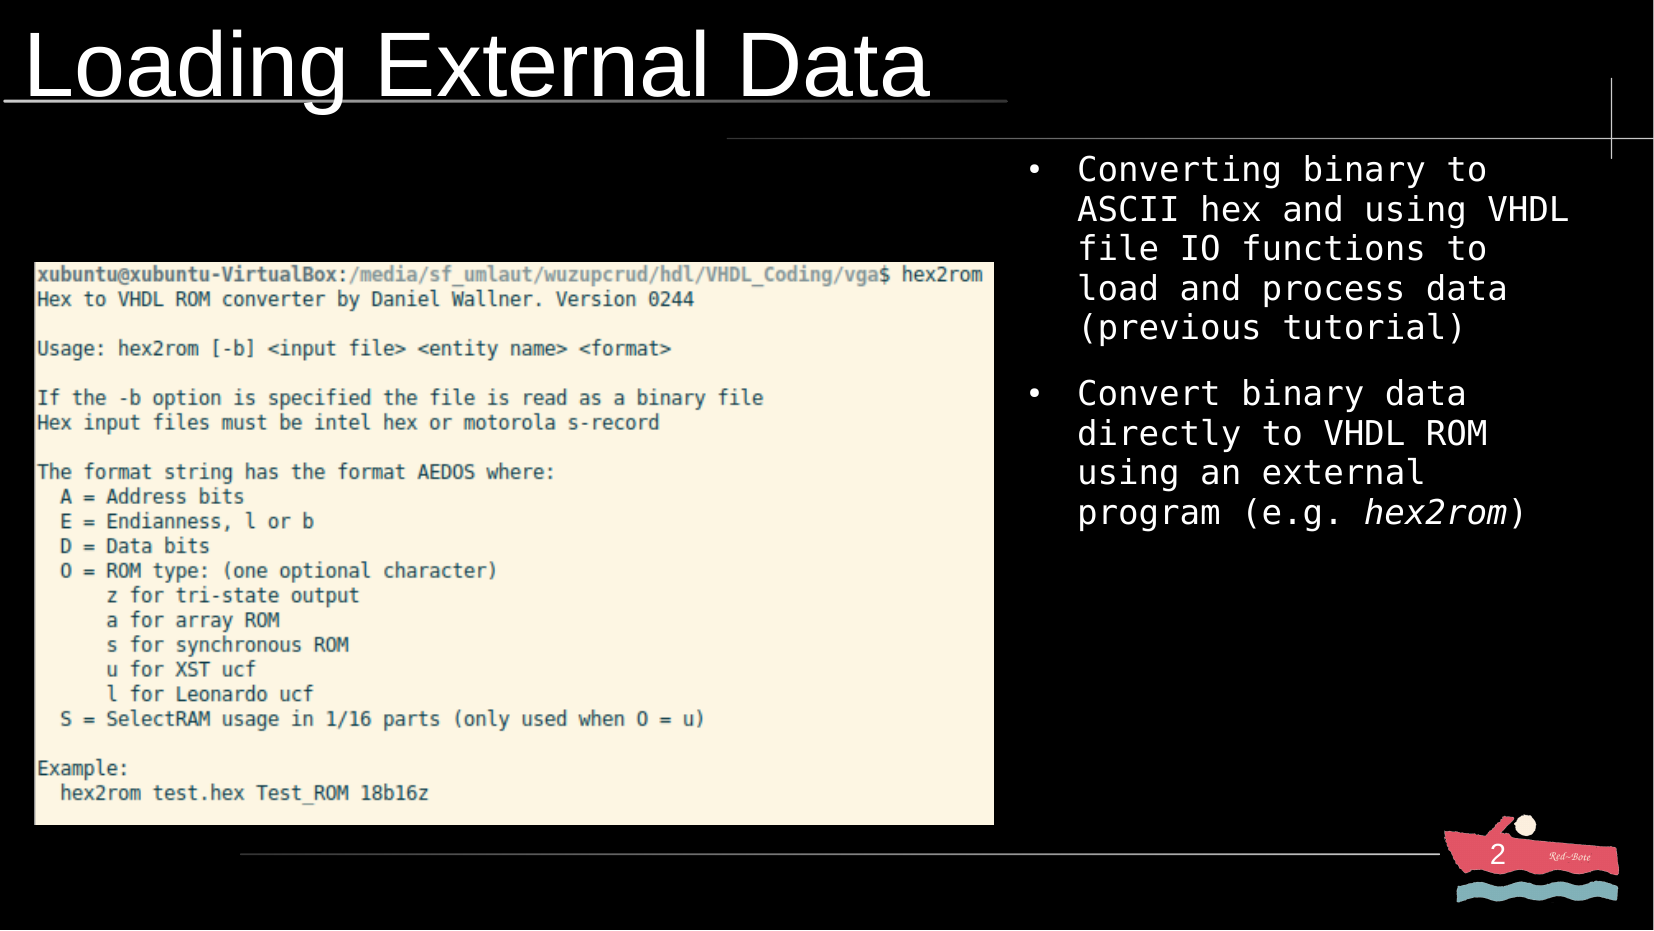

# Loading External Data
Converting binary to ASCII hex and using VHDL file IO functions to load and process data (previous tutorial)
Convert binary data directly to VHDL ROM using an external program (e.g. hex2rom)
2